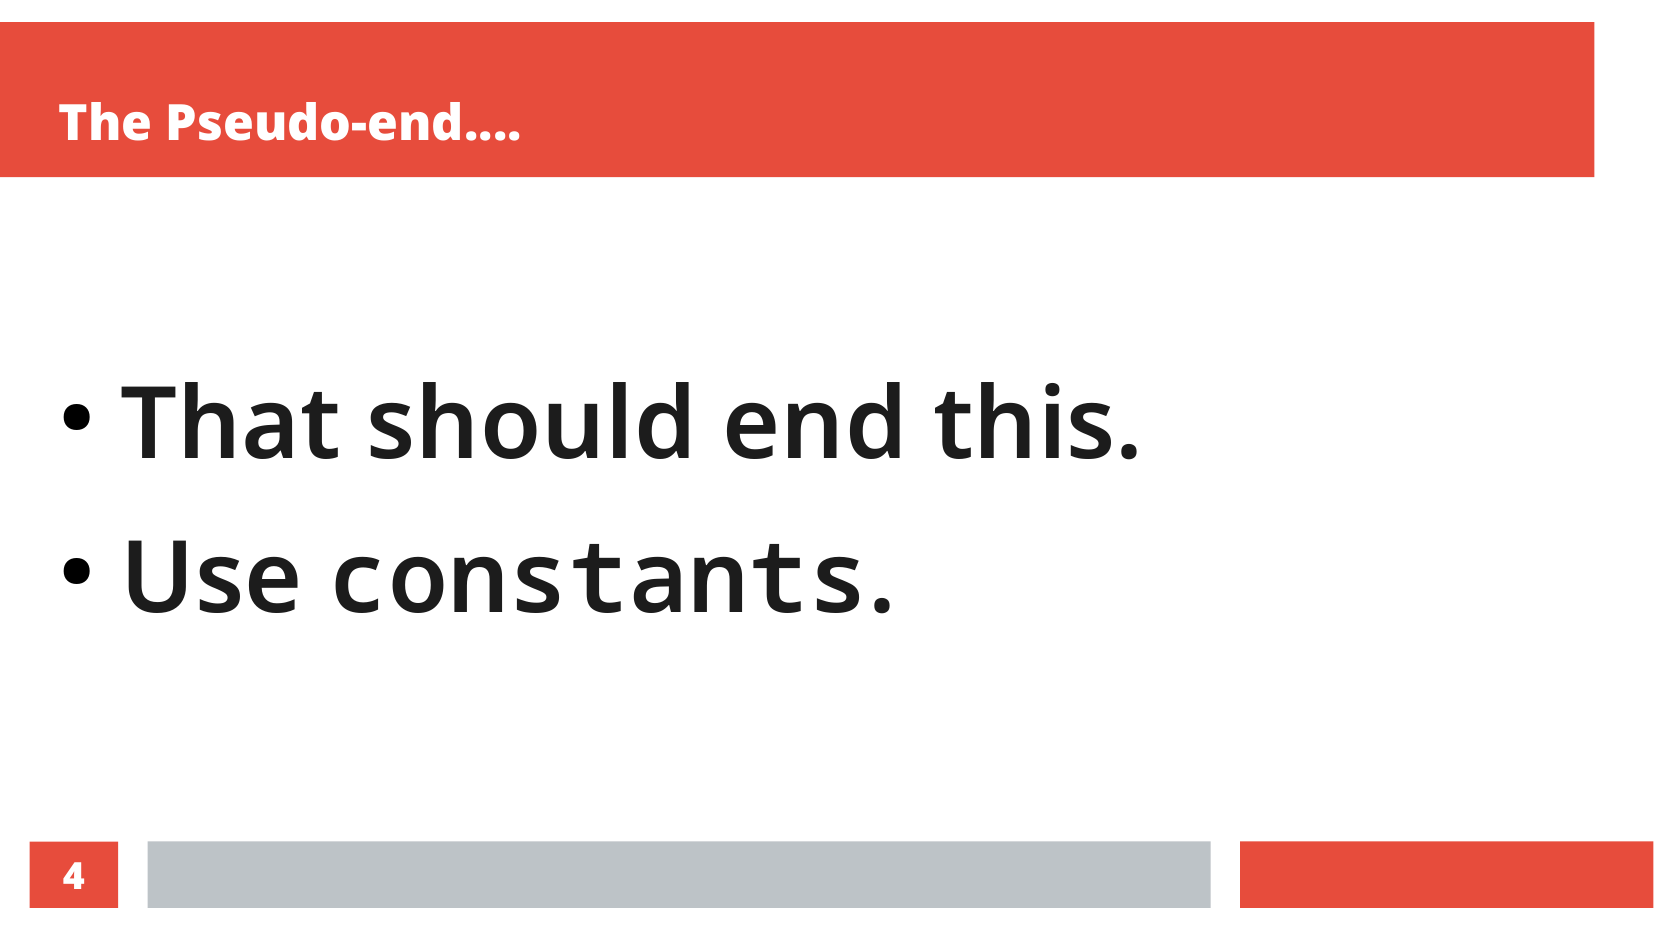

# The Pseudo-end....
 That should end this.
 Use constants.
4